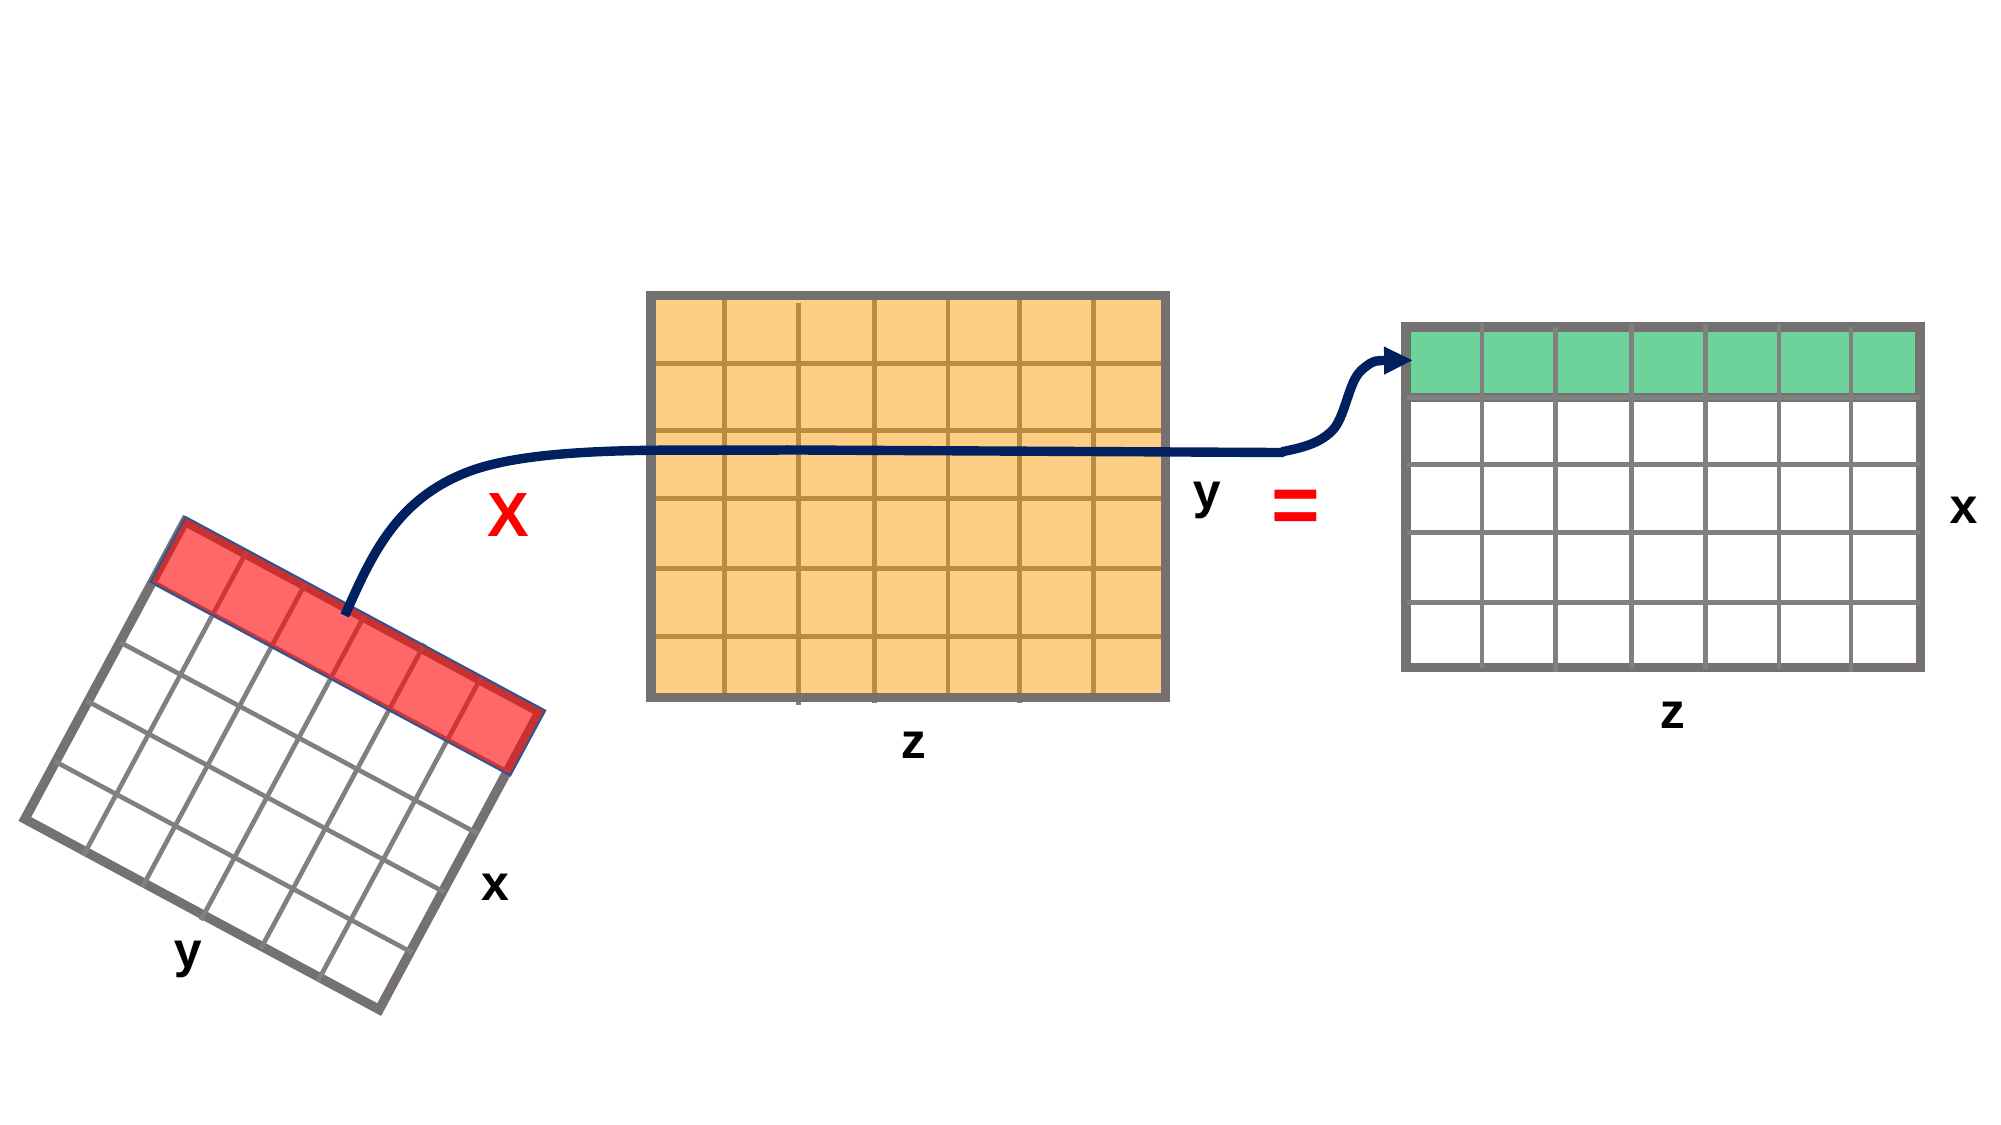

y
z
=
x
X
x
y
z